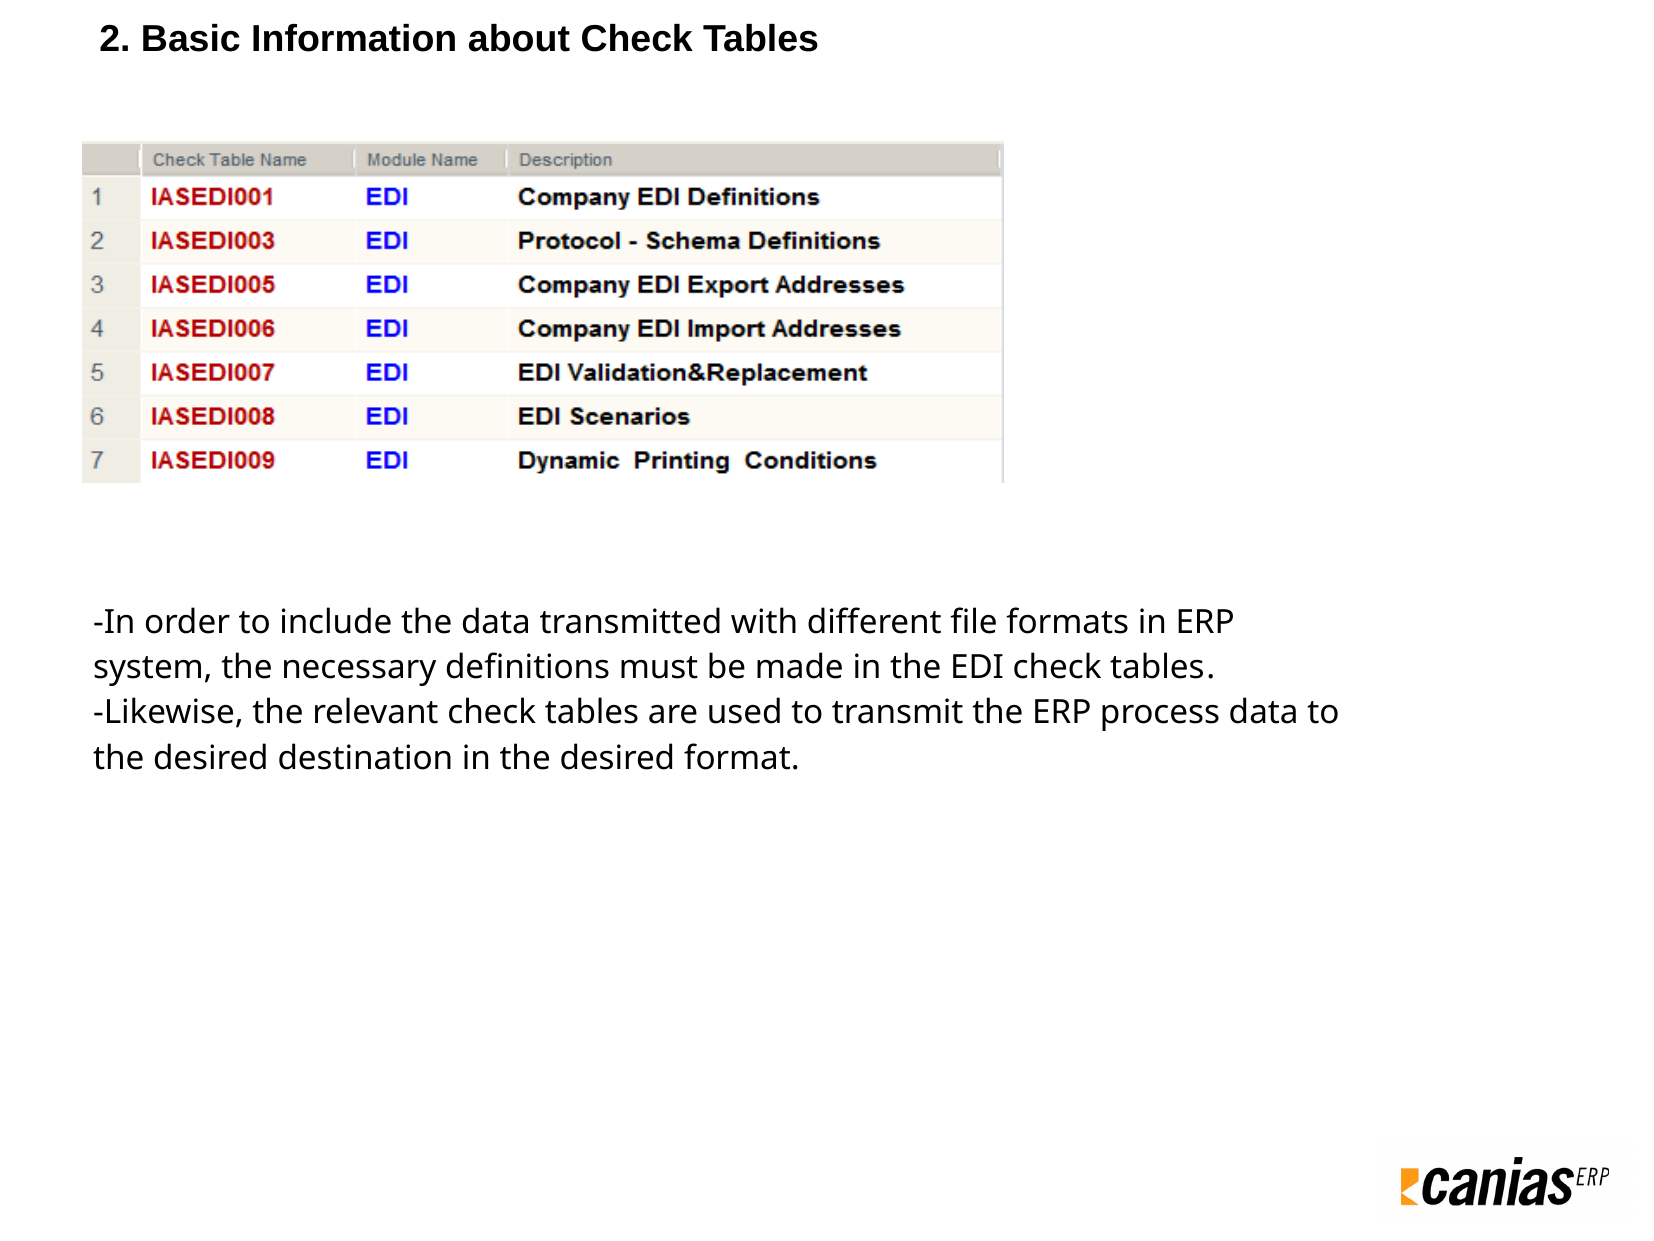

2. Basic Information about Check Tables
-In order to include the data transmitted with different file formats in ERP system, the necessary definitions must be made in the EDI check tables.
-Likewise, the relevant check tables are used to transmit the ERP process data to the desired destination in the desired format.